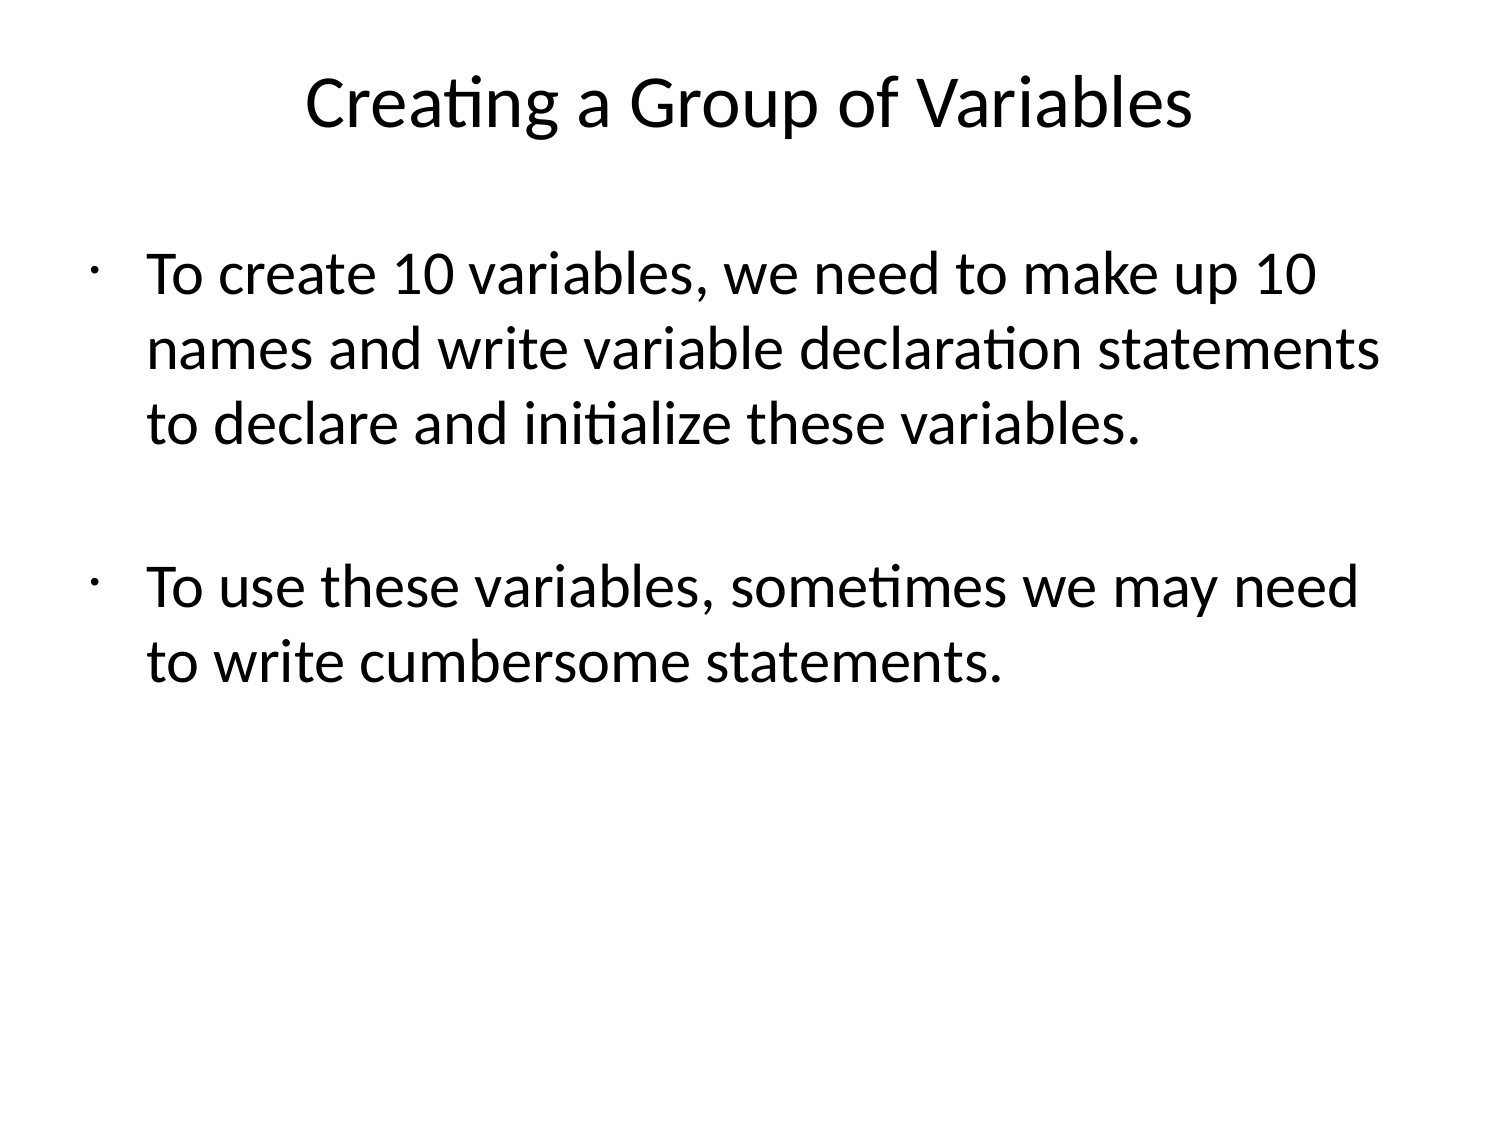

# Creating a Group of Variables
To create 10 variables, we need to make up 10 names and write variable declaration statements to declare and initialize these variables.
To use these variables, sometimes we may need to write cumbersome statements.